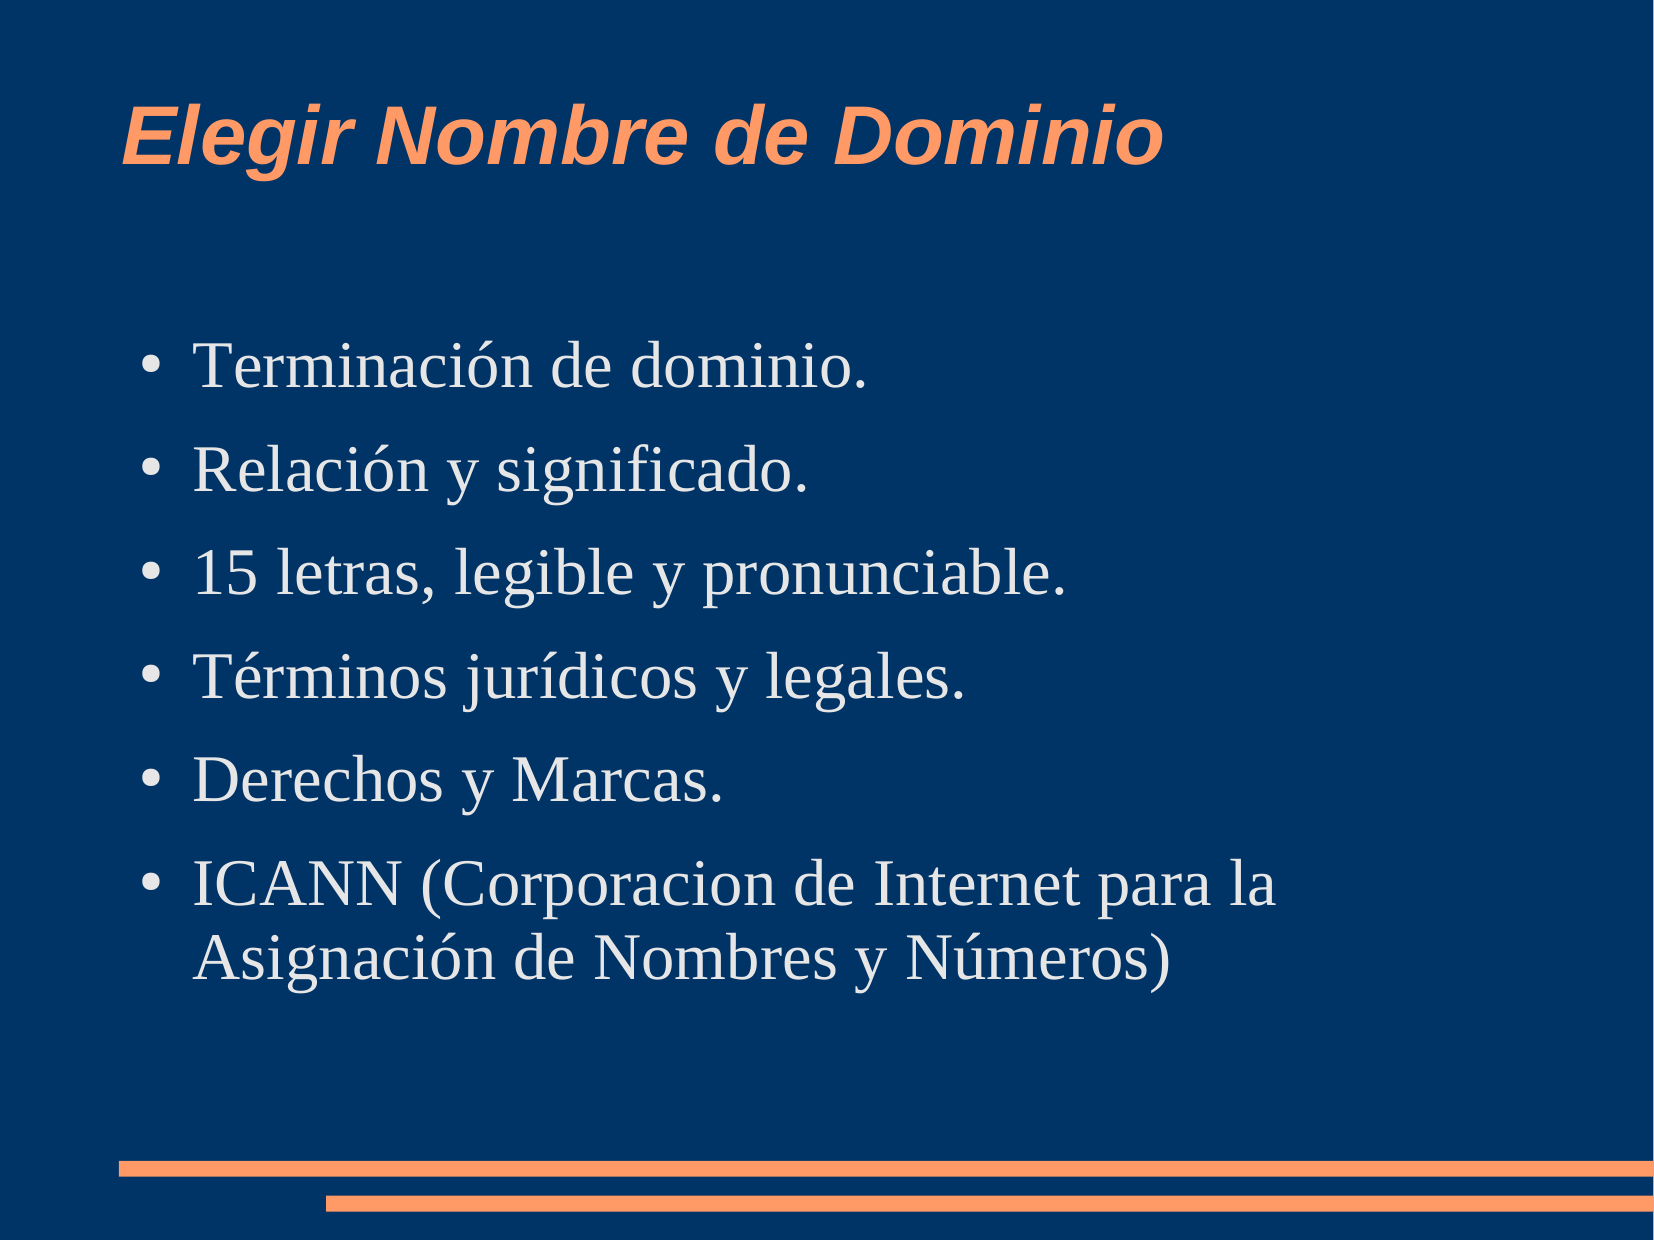

# Elegir Nombre de Dominio
Terminación de dominio.
Relación y significado.
15 letras, legible y pronunciable.
Términos jurídicos y legales.
Derechos y Marcas.
ICANN (Corporacion de Internet para la Asignación de Nombres y Números)